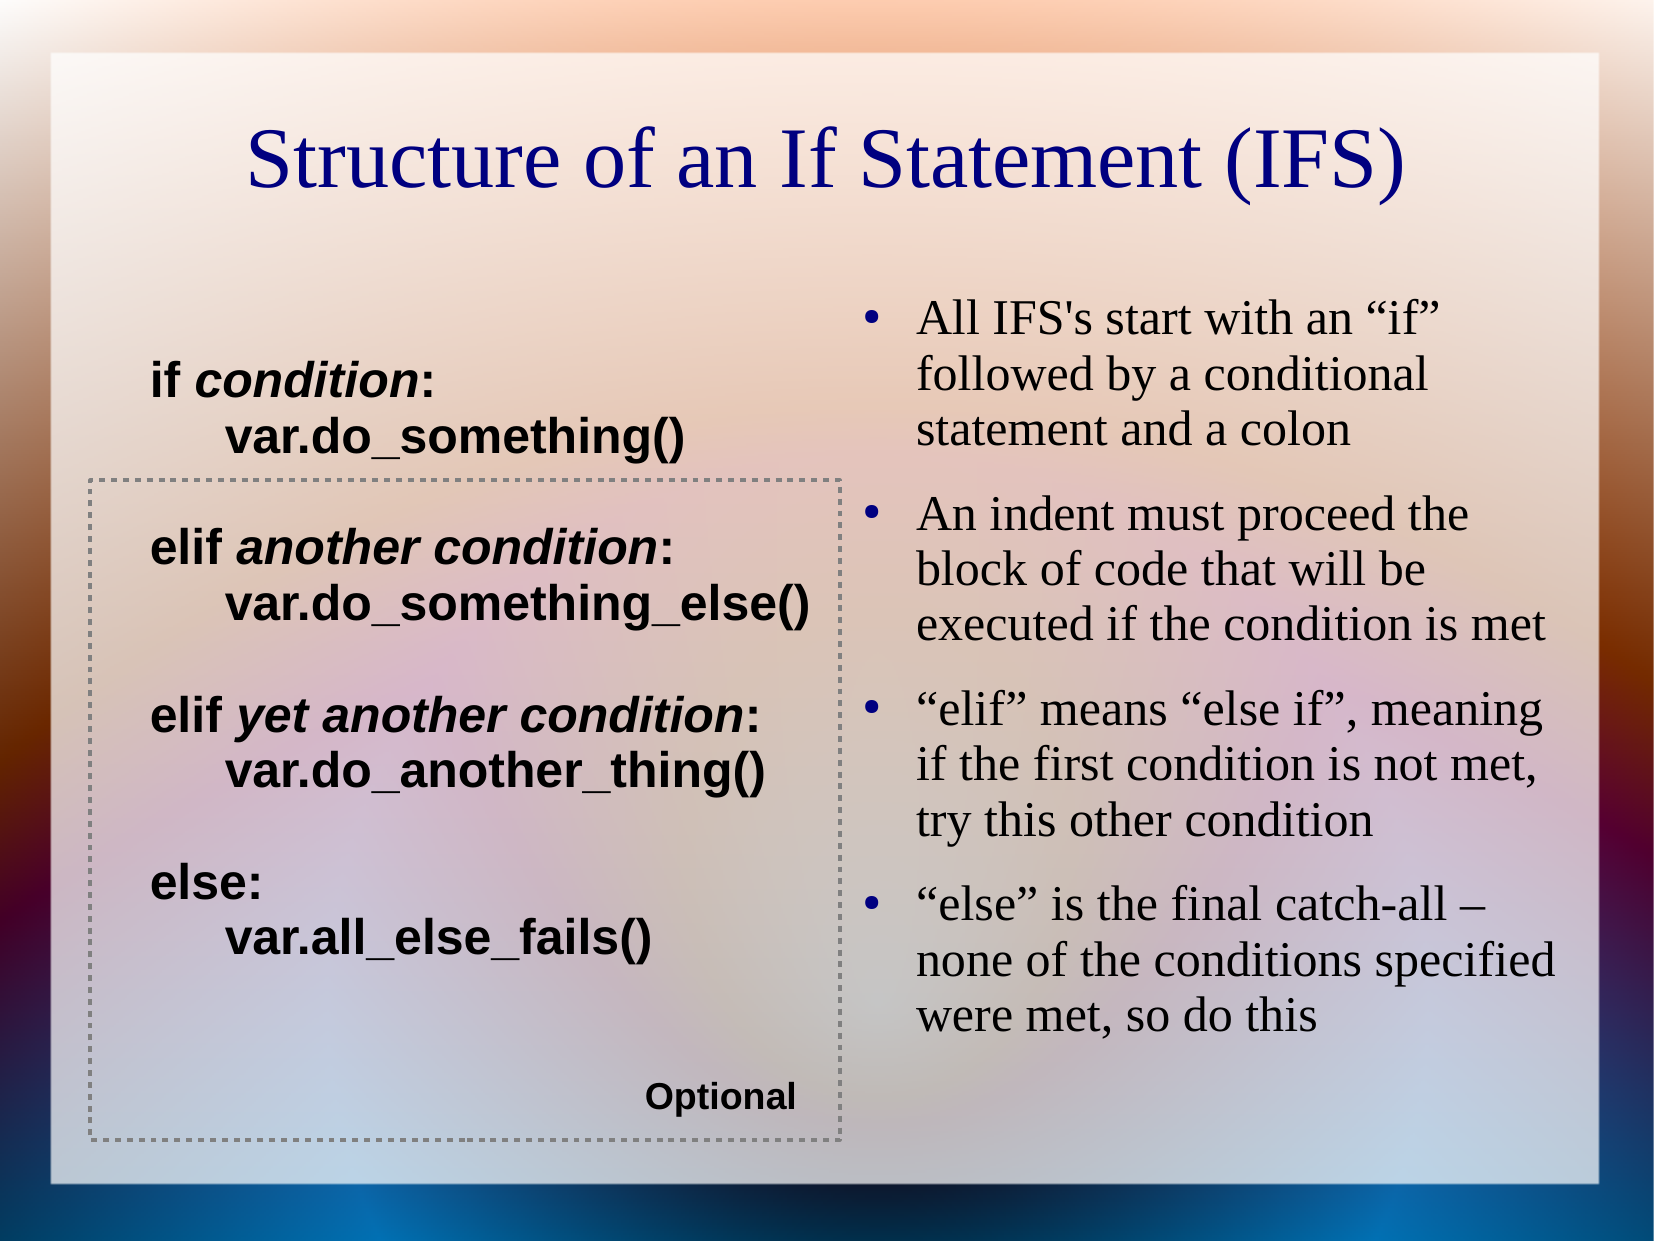

# Structure of an If Statement (IFS)
All IFS's start with an “if” followed by a conditional statement and a colon
An indent must proceed the block of code that will be executed if the condition is met
“elif” means “else if”, meaning if the first condition is not met, try this other condition
“else” is the final catch-all – none of the conditions specified were met, so do this
if condition:
	var.do_something()
elif another condition:
	var.do_something_else()
elif yet another condition:
	var.do_another_thing()
else:
	var.all_else_fails()
Optional